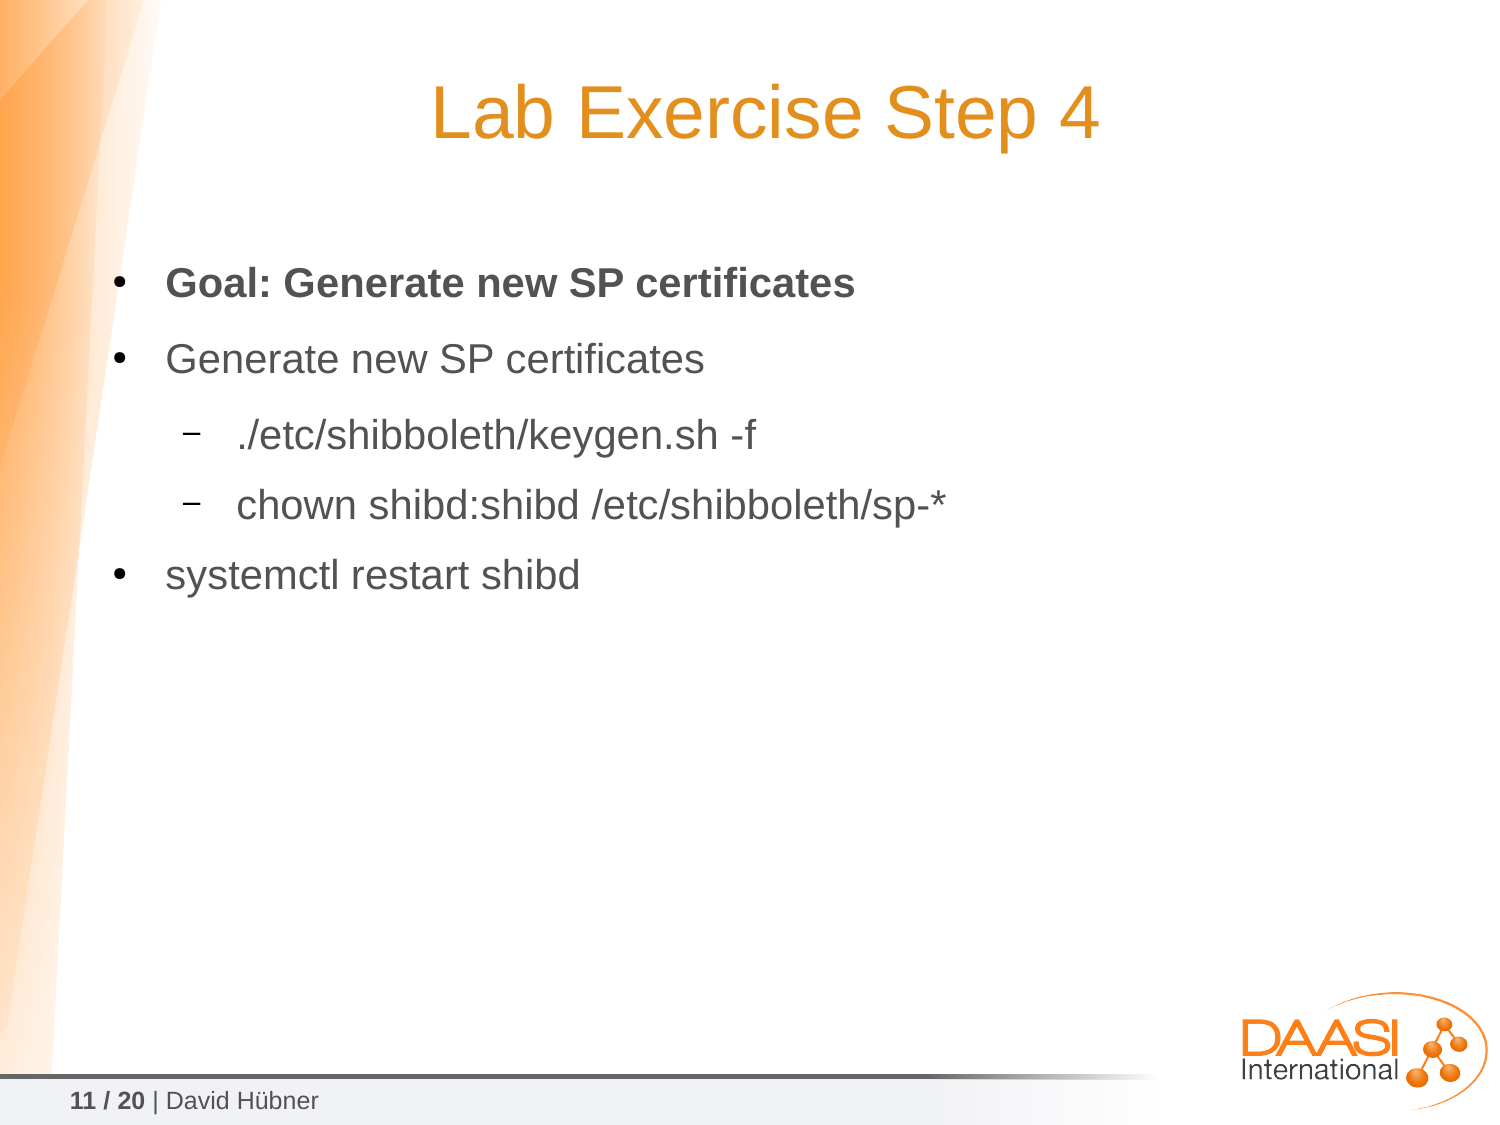

# Lab Exercise Step 4
Goal: Generate new SP certificates
Generate new SP certificates
./etc/shibboleth/keygen.sh -f
chown shibd:shibd /etc/shibboleth/sp-*
systemctl restart shibd